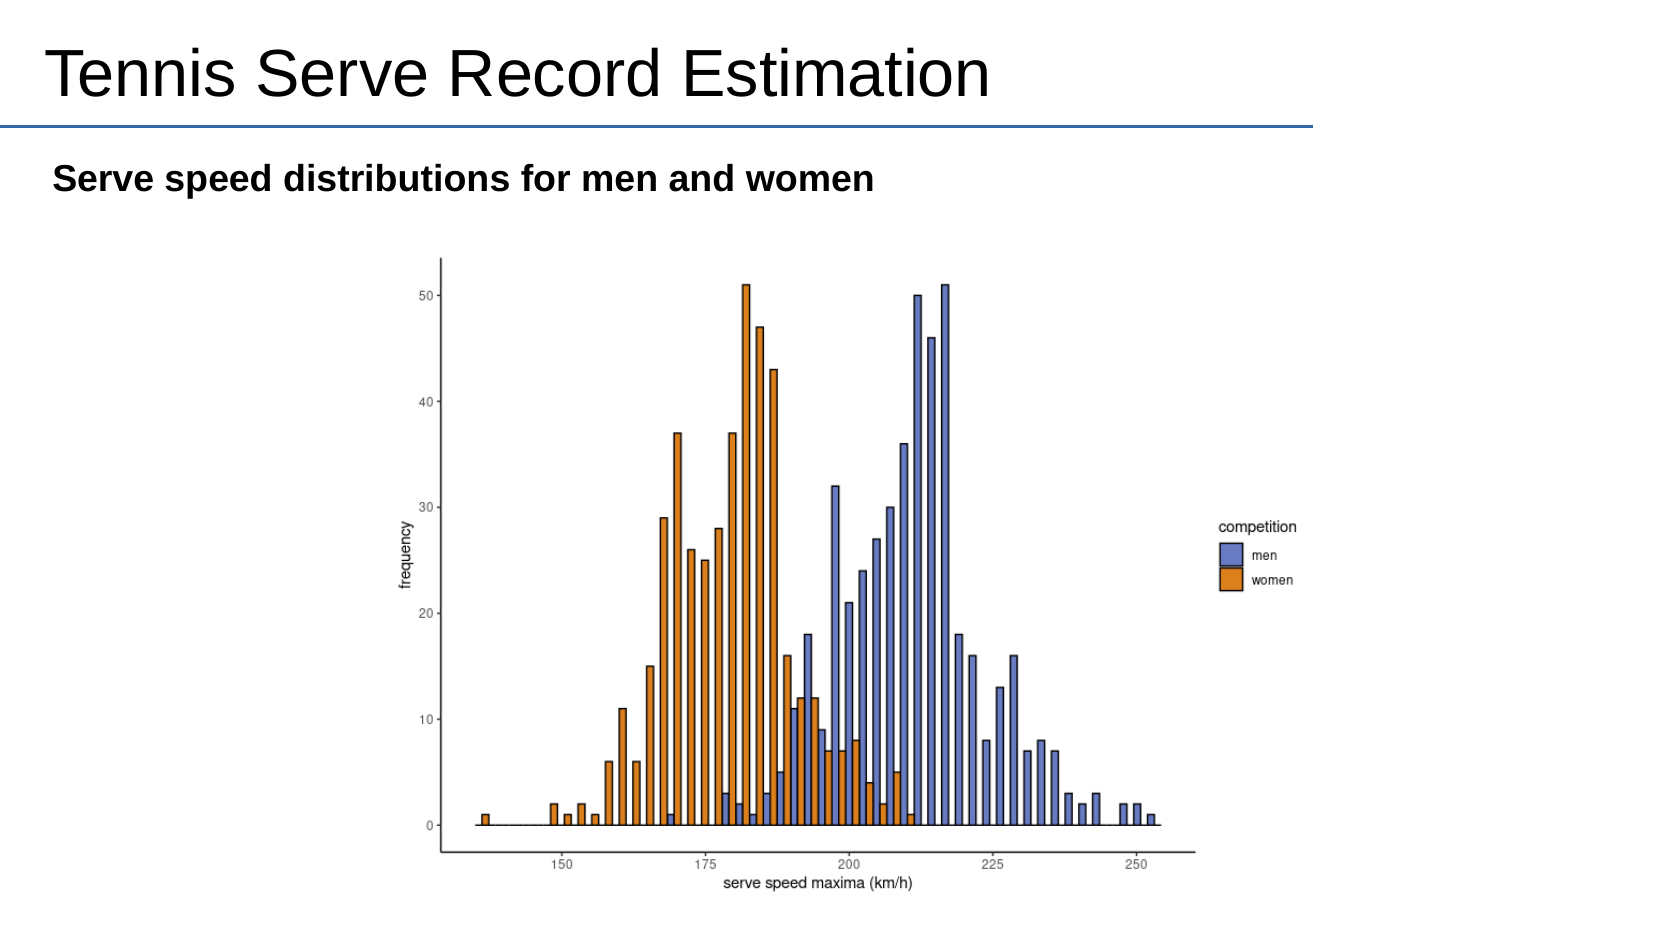

# Tennis Serve Record Estimation
Serve speed distributions for men and women